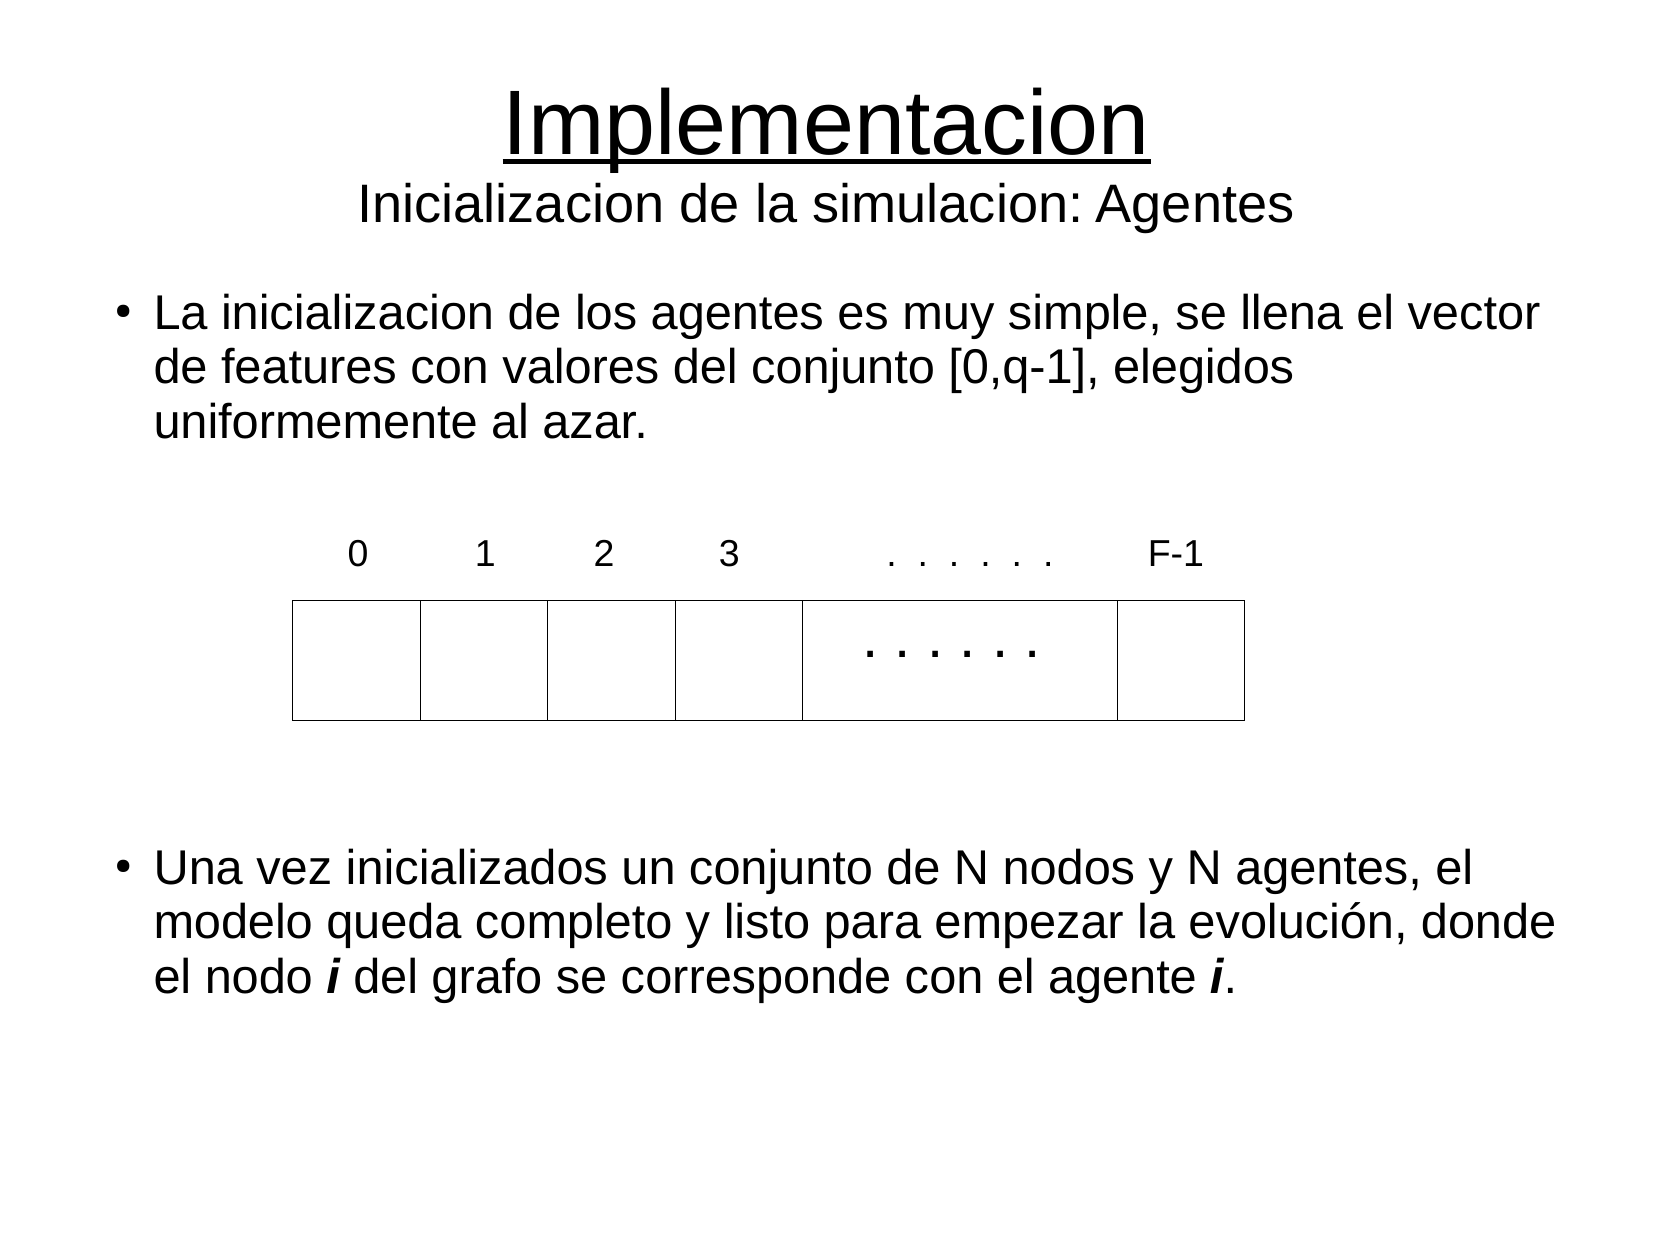

# Implementacion Inicializacion de la simulacion: Agentes
La inicializacion de los agentes es muy simple, se llena el vector de features con valores del conjunto [0,q-1], elegidos uniformemente al azar.
Una vez inicializados un conjunto de N nodos y N agentes, el modelo queda completo y listo para empezar la evolución, donde el nodo i del grafo se corresponde con el agente i.
 0 	 1	 2 3 . . . . . . F-1
. . . . . .